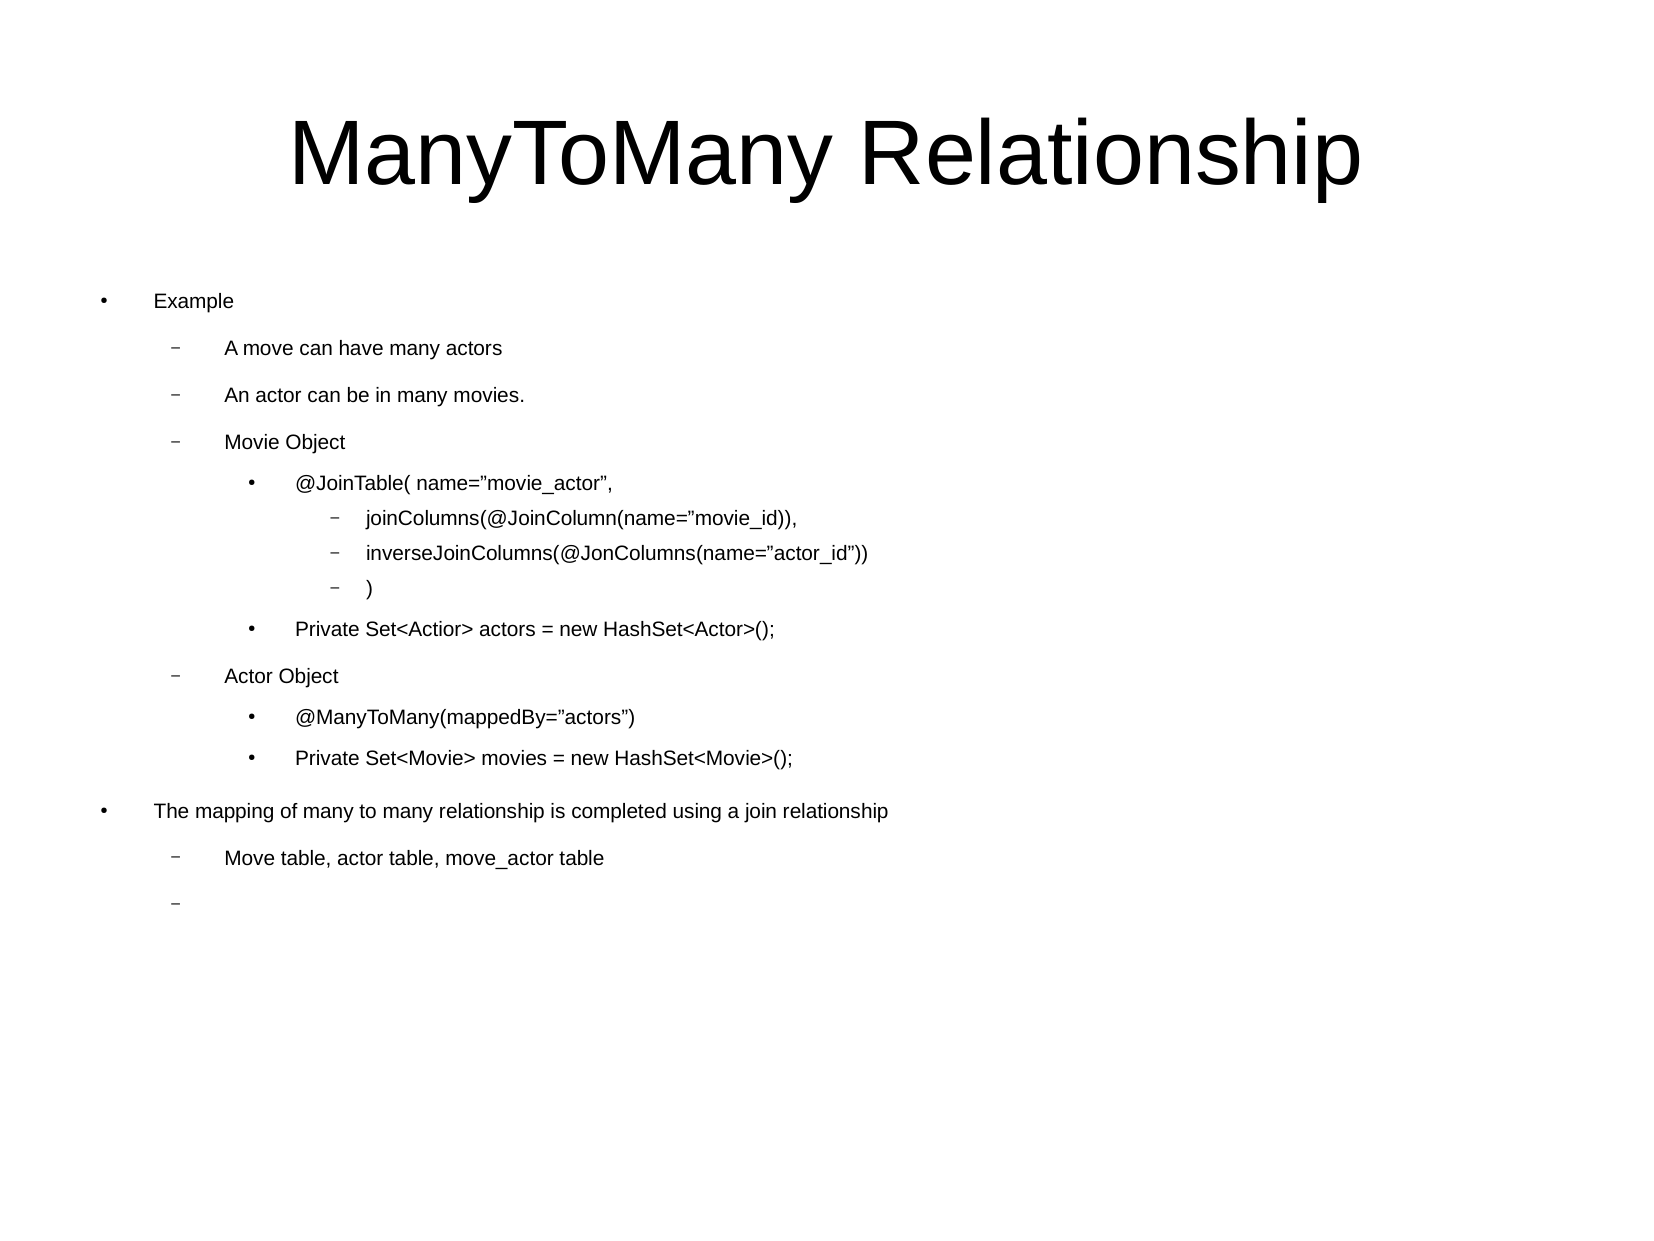

# ManyToMany Relationship
Example
A move can have many actors
An actor can be in many movies.
Movie Object
@JoinTable( name=”movie_actor”,
joinColumns(@JoinColumn(name=”movie_id)),
inverseJoinColumns(@JonColumns(name=”actor_id”))
)
Private Set<Actior> actors = new HashSet<Actor>();
Actor Object
@ManyToMany(mappedBy=”actors”)
Private Set<Movie> movies = new HashSet<Movie>();
The mapping of many to many relationship is completed using a join relationship
Move table, actor table, move_actor table